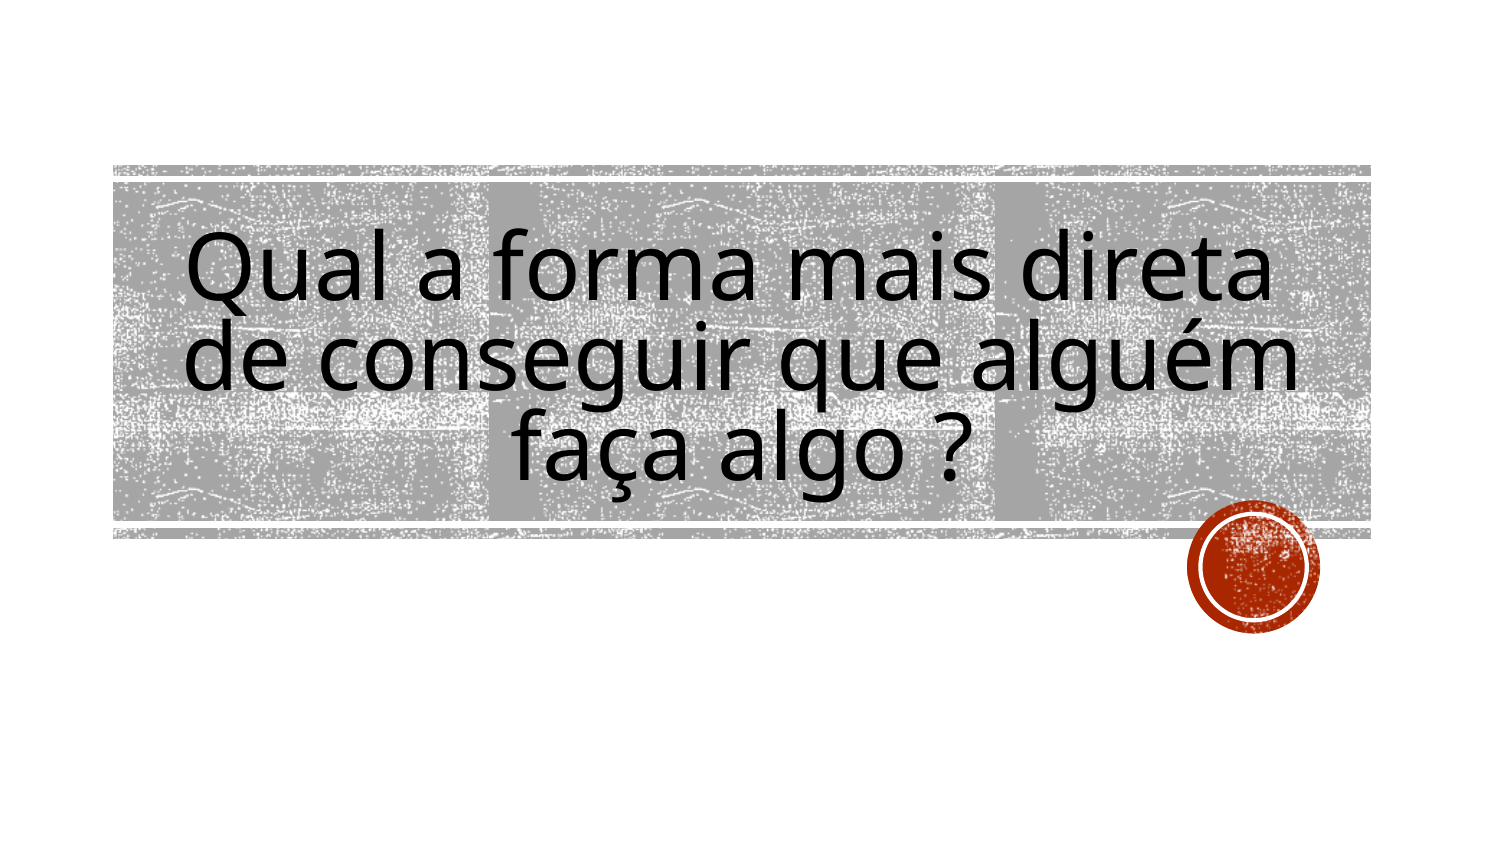

# Qual a forma mais direta de conseguir que alguém faça algo ?